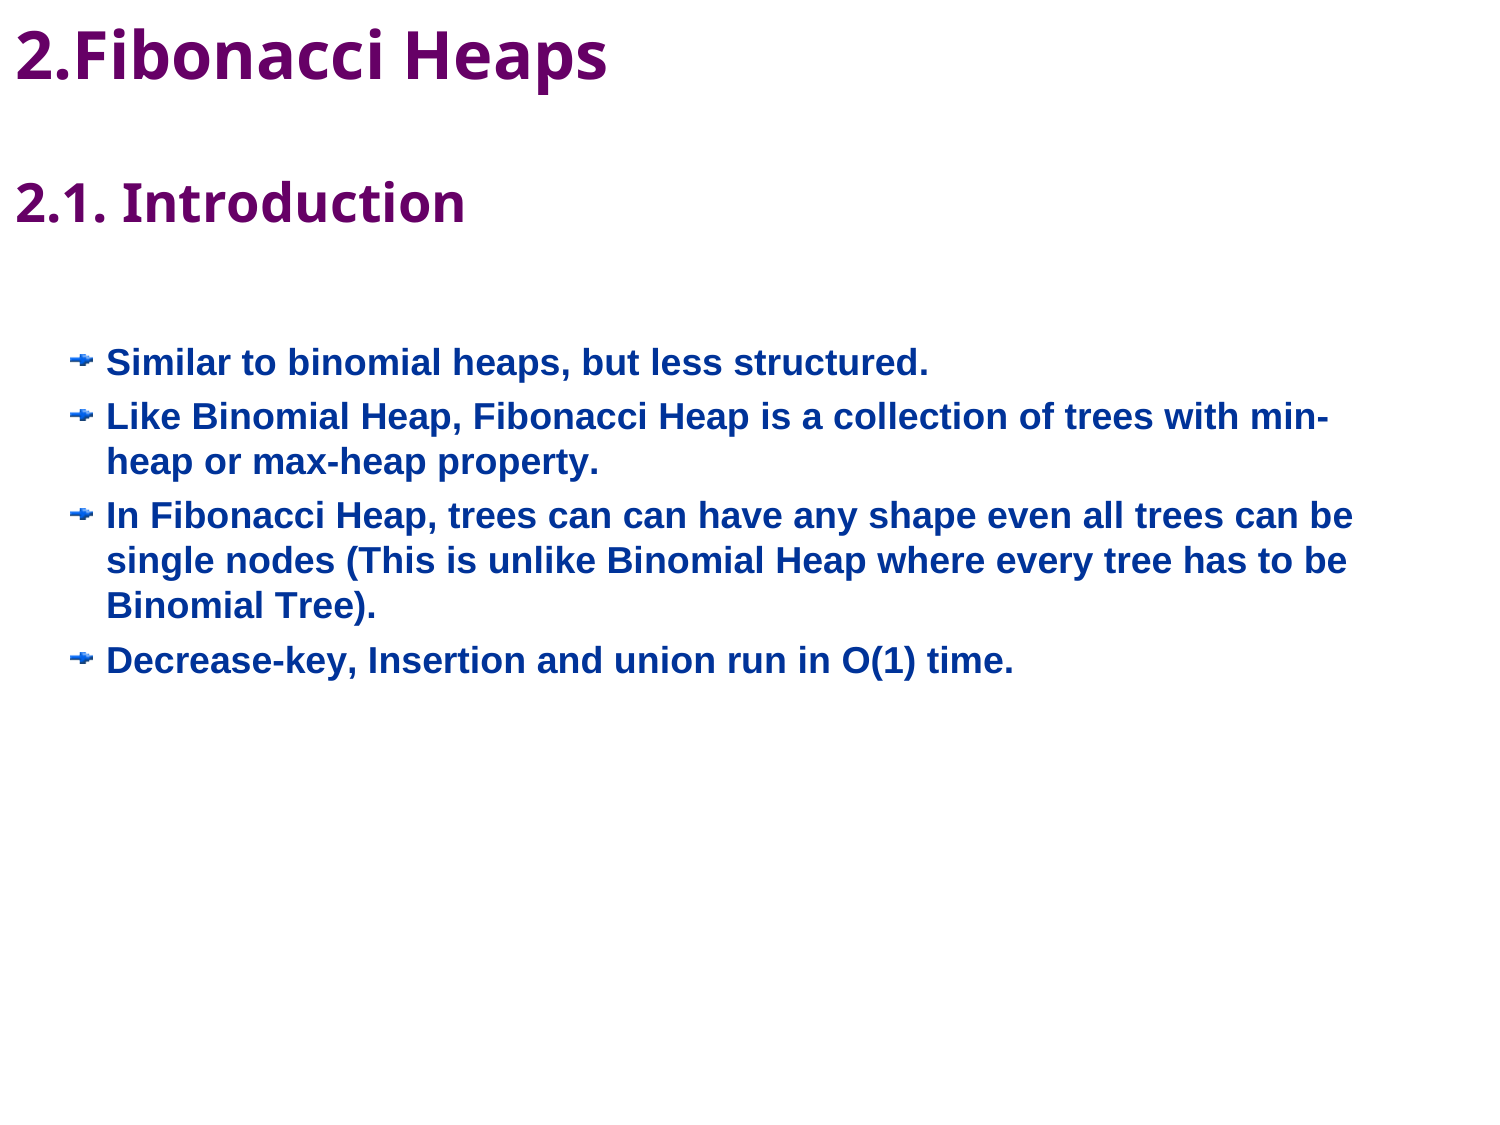

# 2.Fibonacci Heaps
2.1. Introduction
Similar to binomial heaps, but less structured.
Like Binomial Heap, Fibonacci Heap is a collection of trees with min-heap or max-heap property.
In Fibonacci Heap, trees can can have any shape even all trees can be single nodes (This is unlike Binomial Heap where every tree has to be Binomial Tree).
Decrease-key, Insertion and union run in O(1) time.